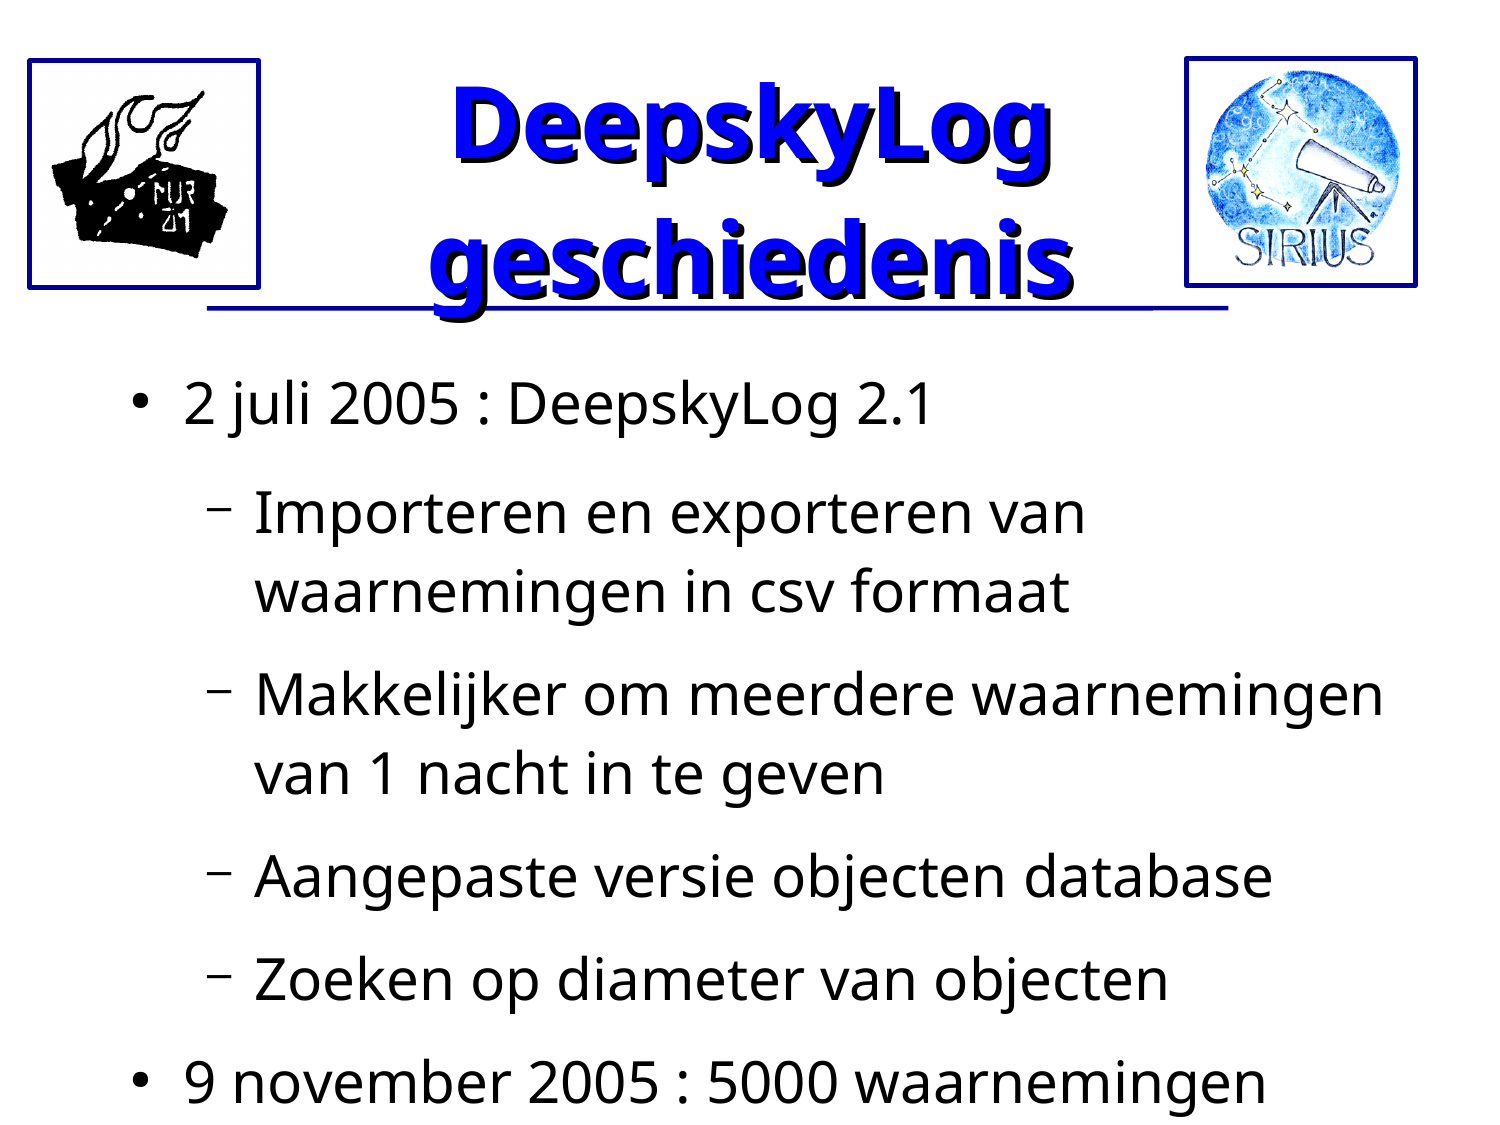

# DeepskyLog geschiedenis
2 juli 2005 : DeepskyLog 2.1
Importeren en exporteren van waarnemingen in csv formaat
Makkelijker om meerdere waarnemingen van 1 nacht in te geven
Aangepaste versie objecten database
Zoeken op diameter van objecten
9 november 2005 : 5000 waarnemingen